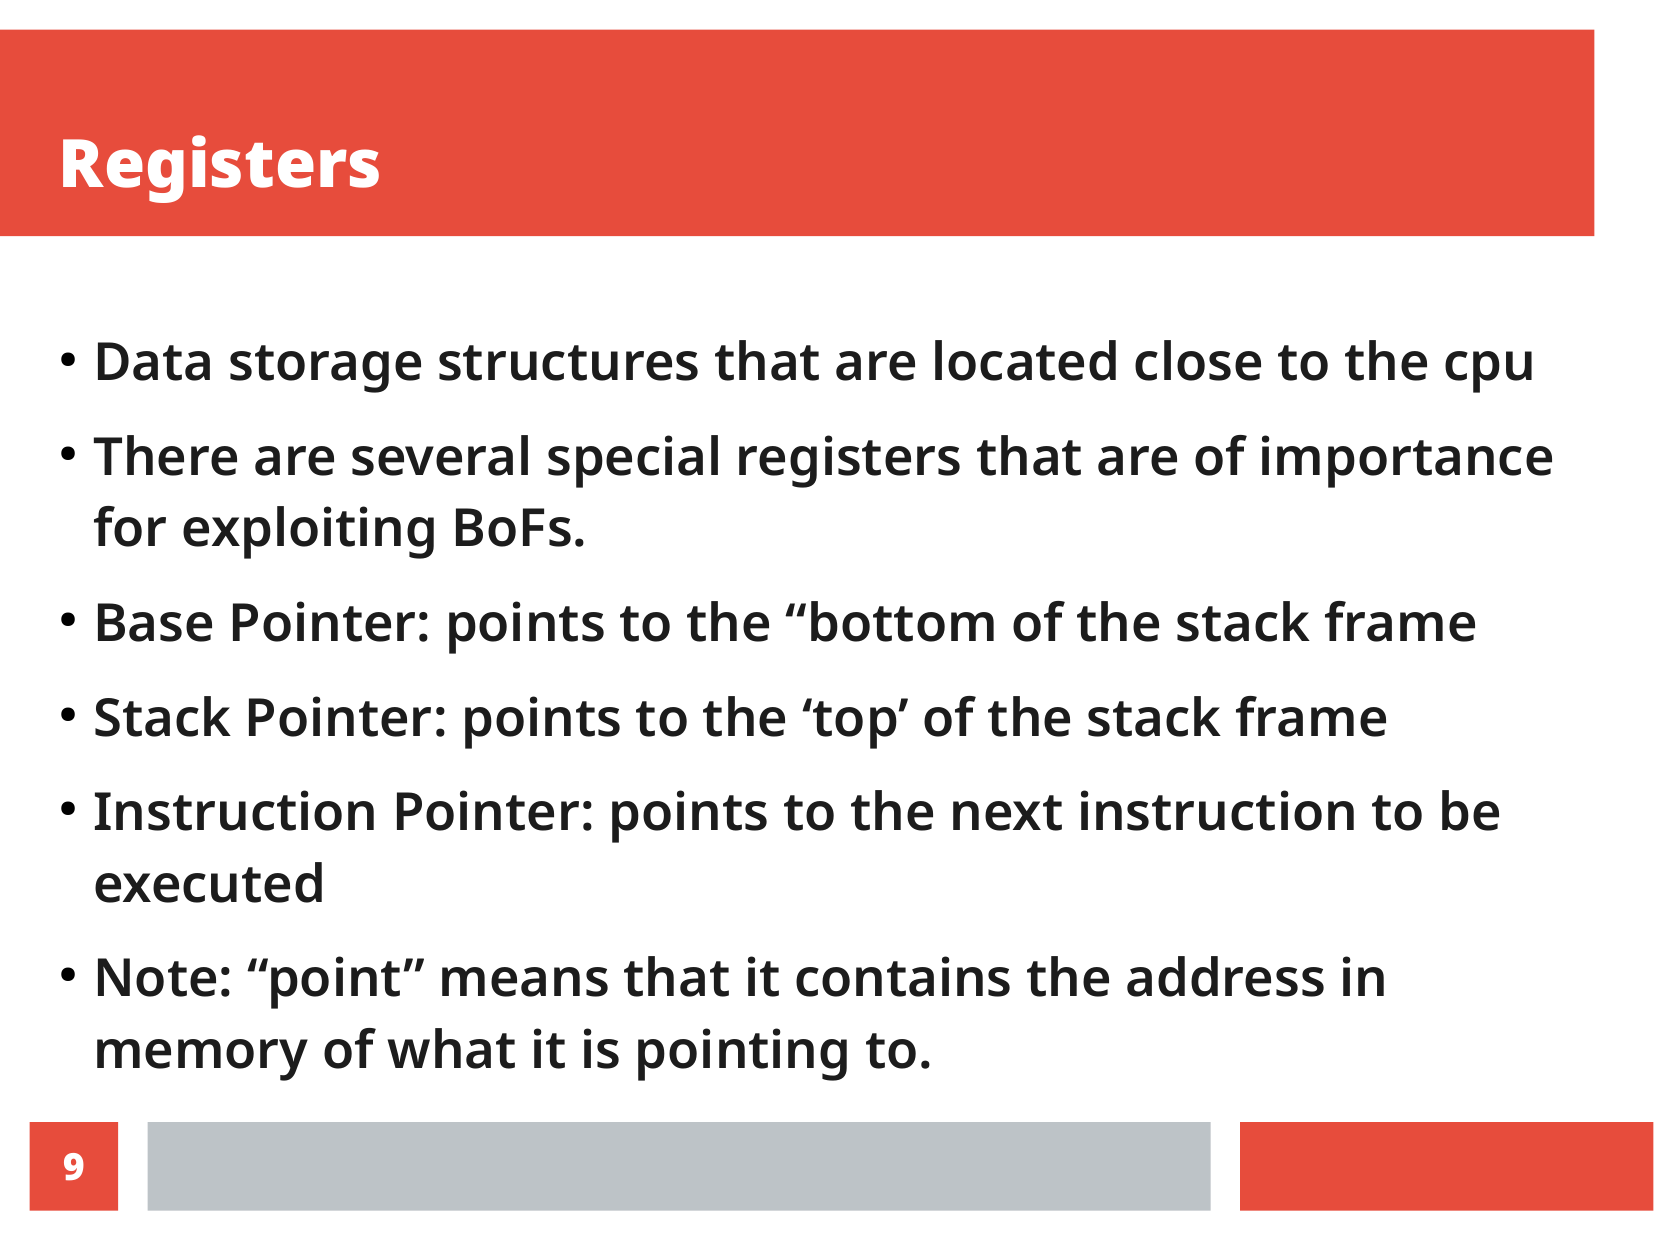

# Registers
Data storage structures that are located close to the cpu
There are several special registers that are of importance for exploiting BoFs.
Base Pointer: points to the “bottom of the stack frame
Stack Pointer: points to the ‘top’ of the stack frame
Instruction Pointer: points to the next instruction to be executed
Note: “point” means that it contains the address in memory of what it is pointing to.
9